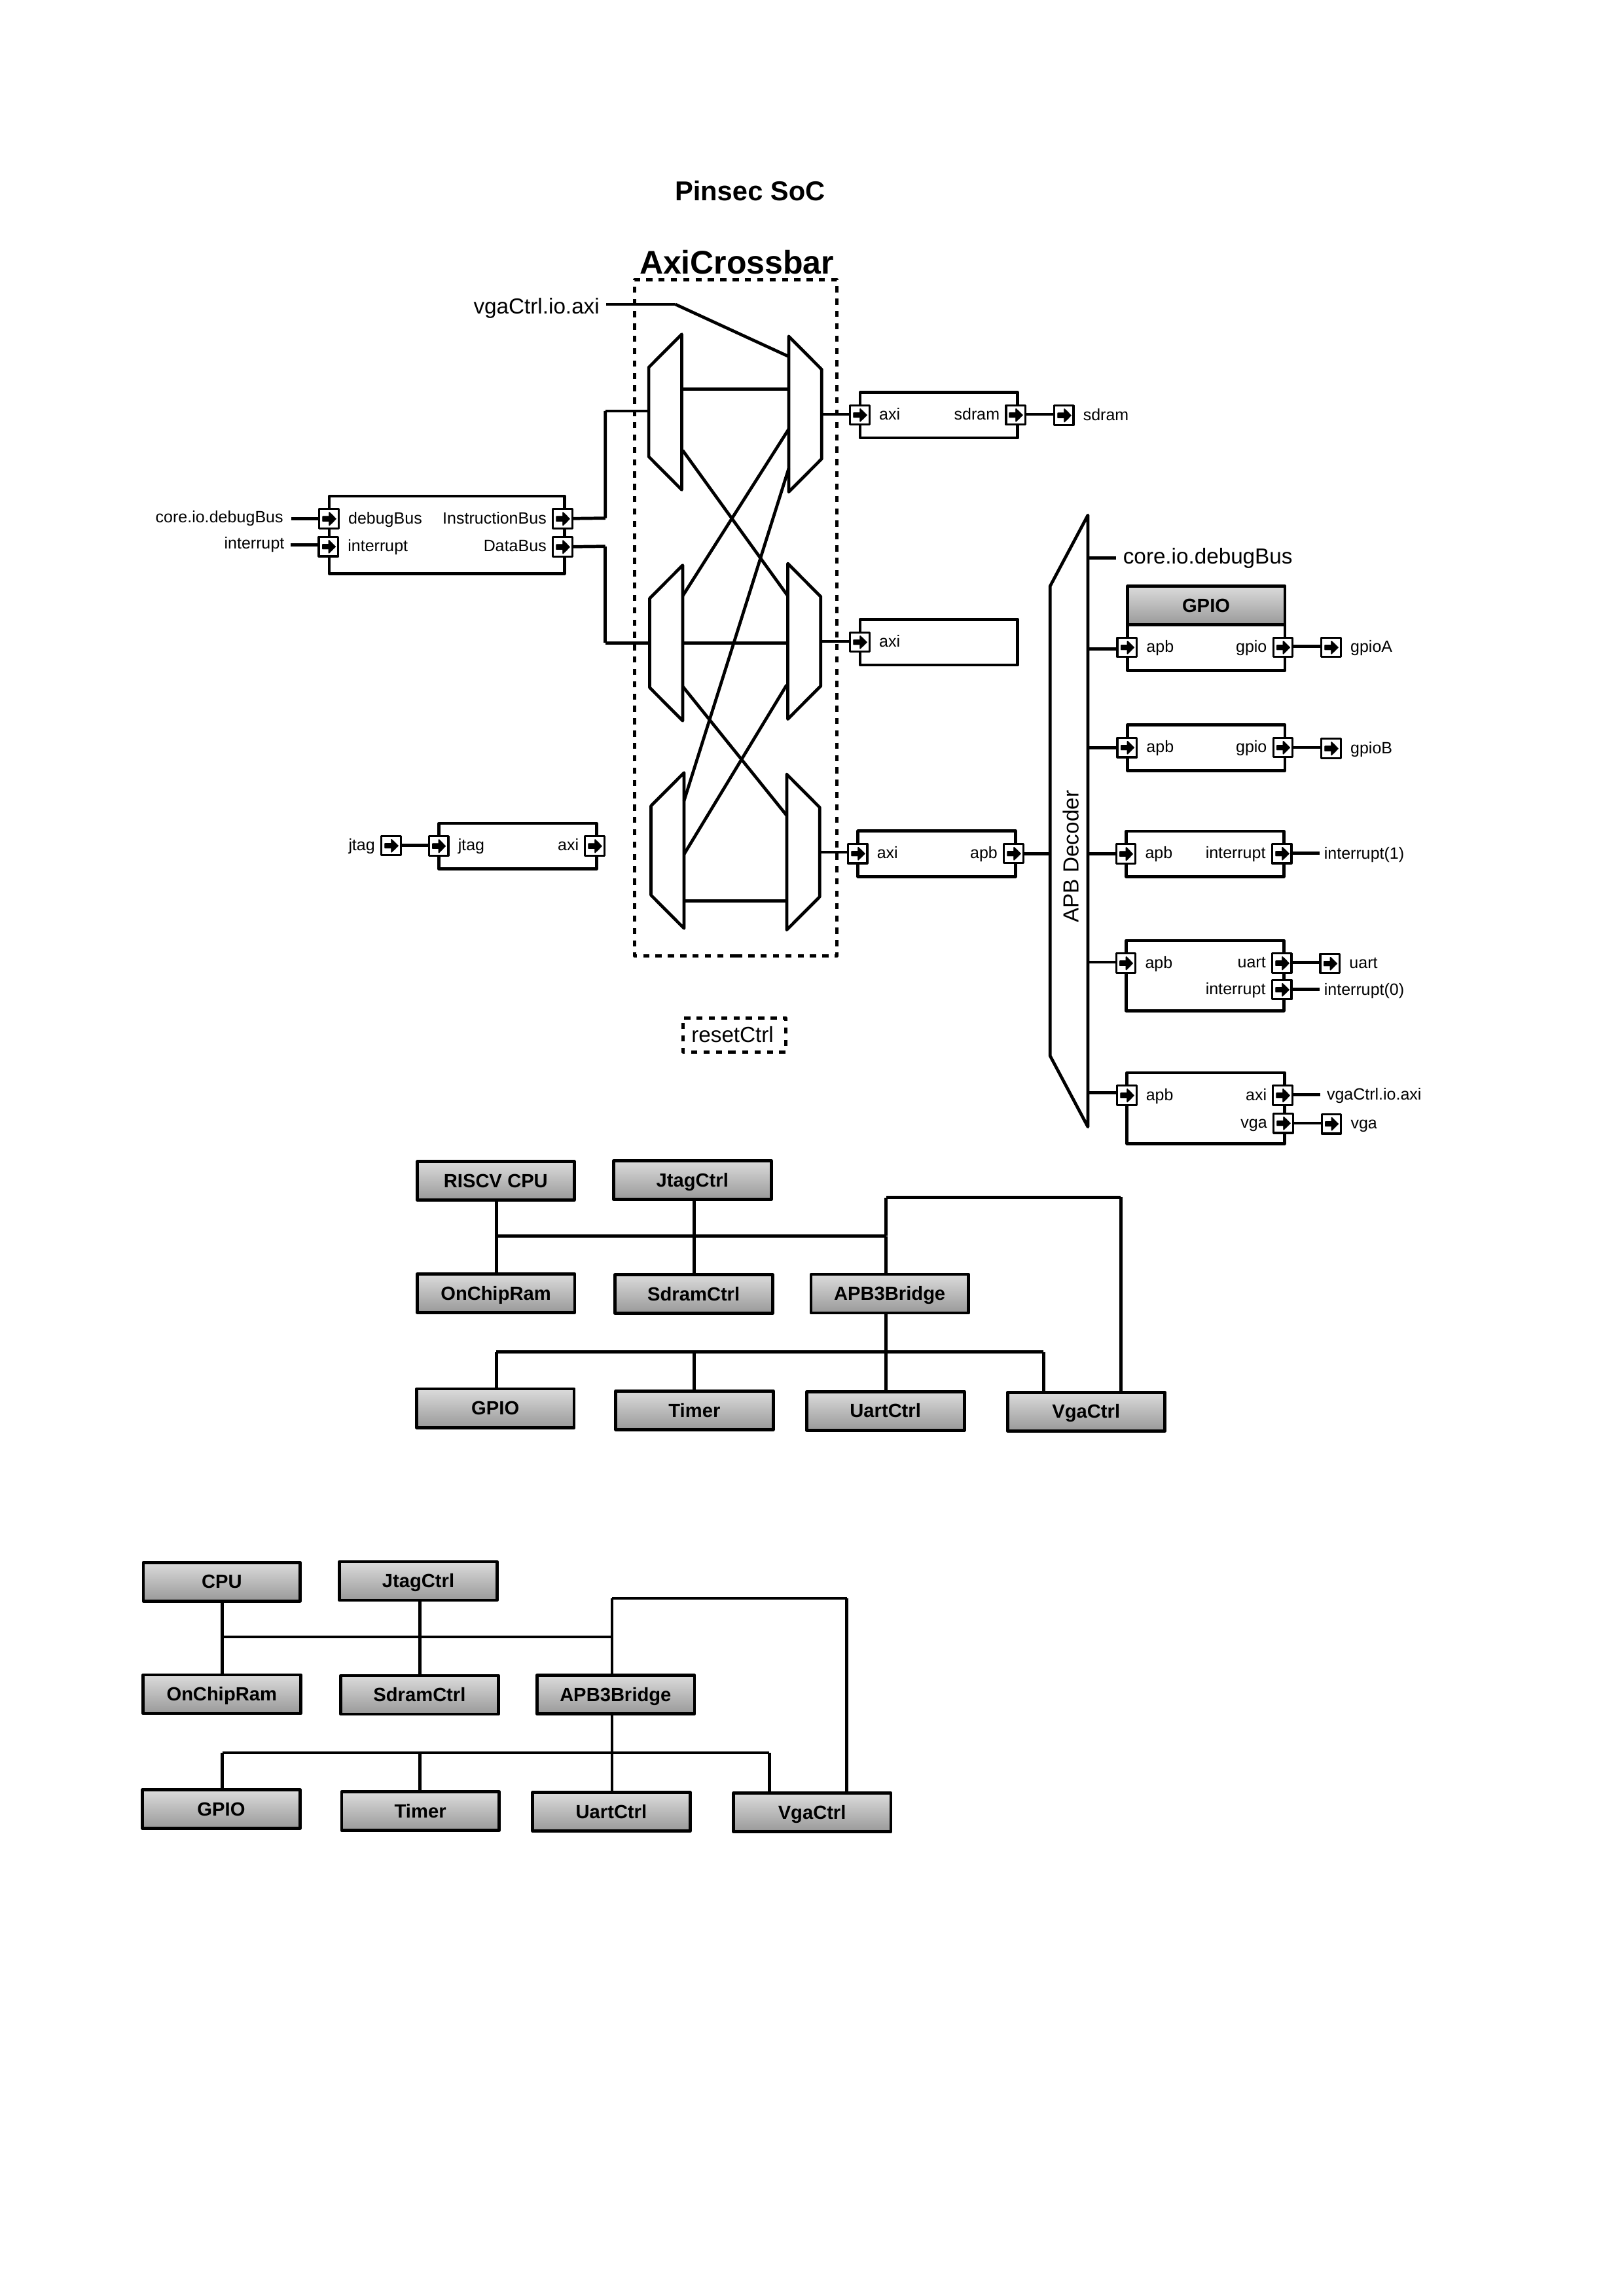

Pinsec SoC
AxiCrossbar
vgaCtrl.io.axi
sdram
axi
sdram
core.io.debugBus
InstructionBus
debugBus
interrupt
interrupt
DataBus
core.io.debugBus
GPIO
axi
gpio
gpioA
apb
gpio
apb
gpioB
jtag
axi
jtag
interrupt(1)
apb
axi
interrupt
apb
APB Decoder
uart
apb
uart
interrupt(0)
interrupt
resetCtrl
vgaCtrl.io.axi
axi
apb
vga
vga
JtagCtrl
RISCV CPU
OnChipRam
APB3Bridge
SdramCtrl
GPIO
Timer
UartCtrl
VgaCtrl
JtagCtrl
CPU
OnChipRam
APB3Bridge
SdramCtrl
GPIO
Timer
UartCtrl
VgaCtrl